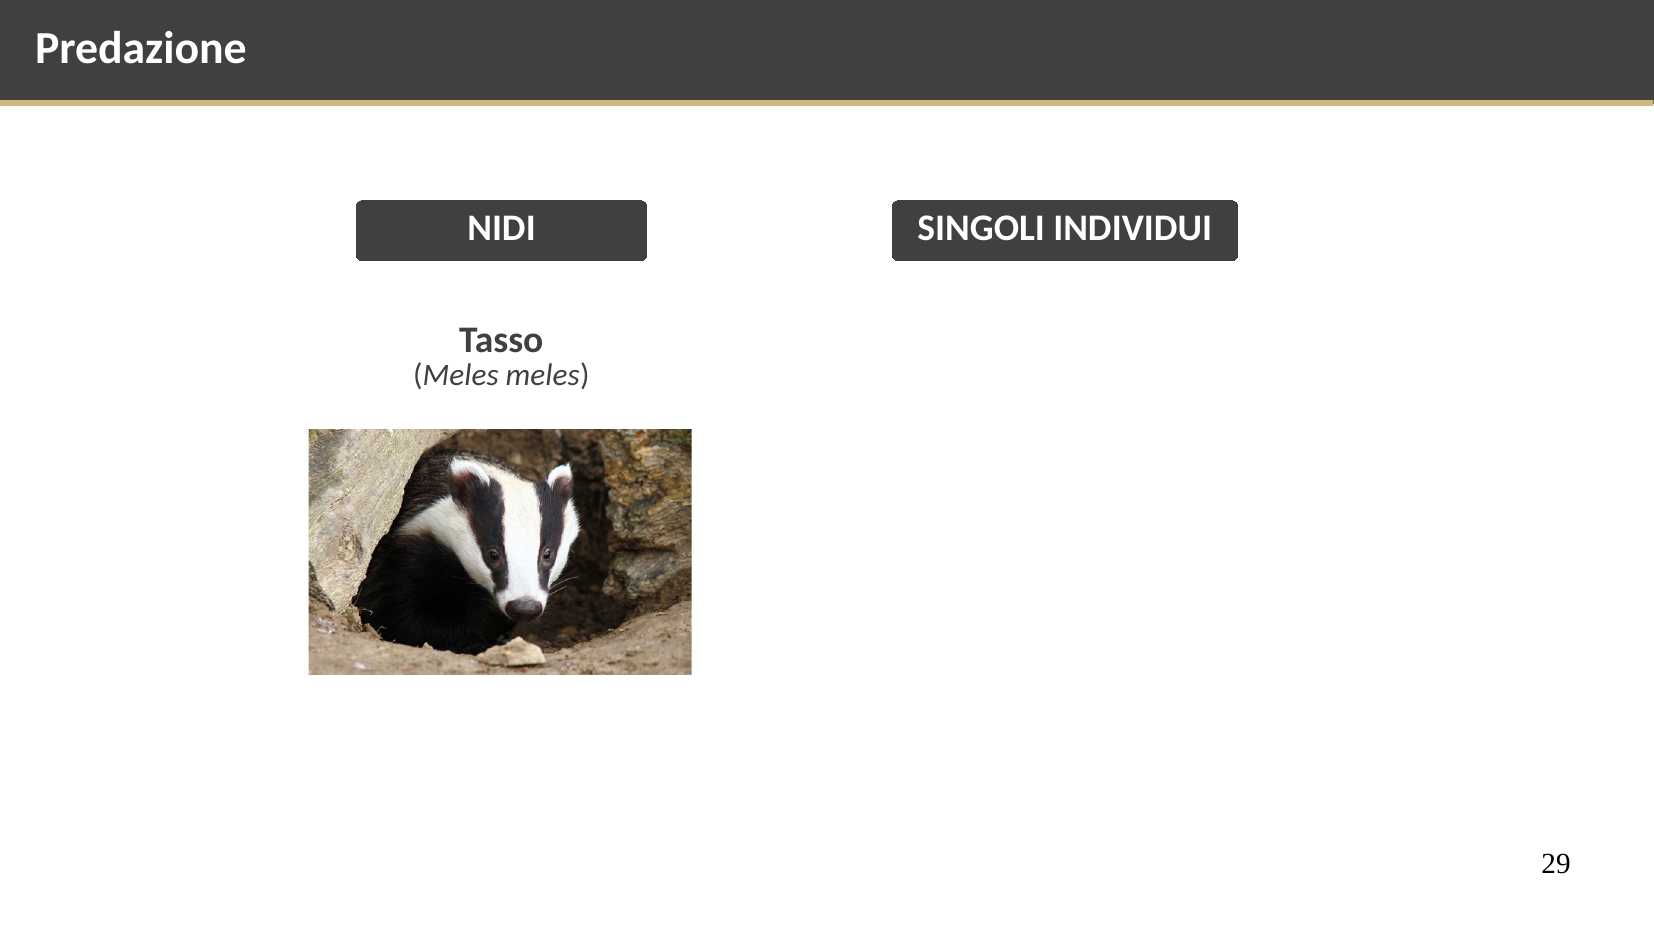

Predazione
NIDI
SINGOLI INDIVIDUI
Tasso
(Meles meles)
29